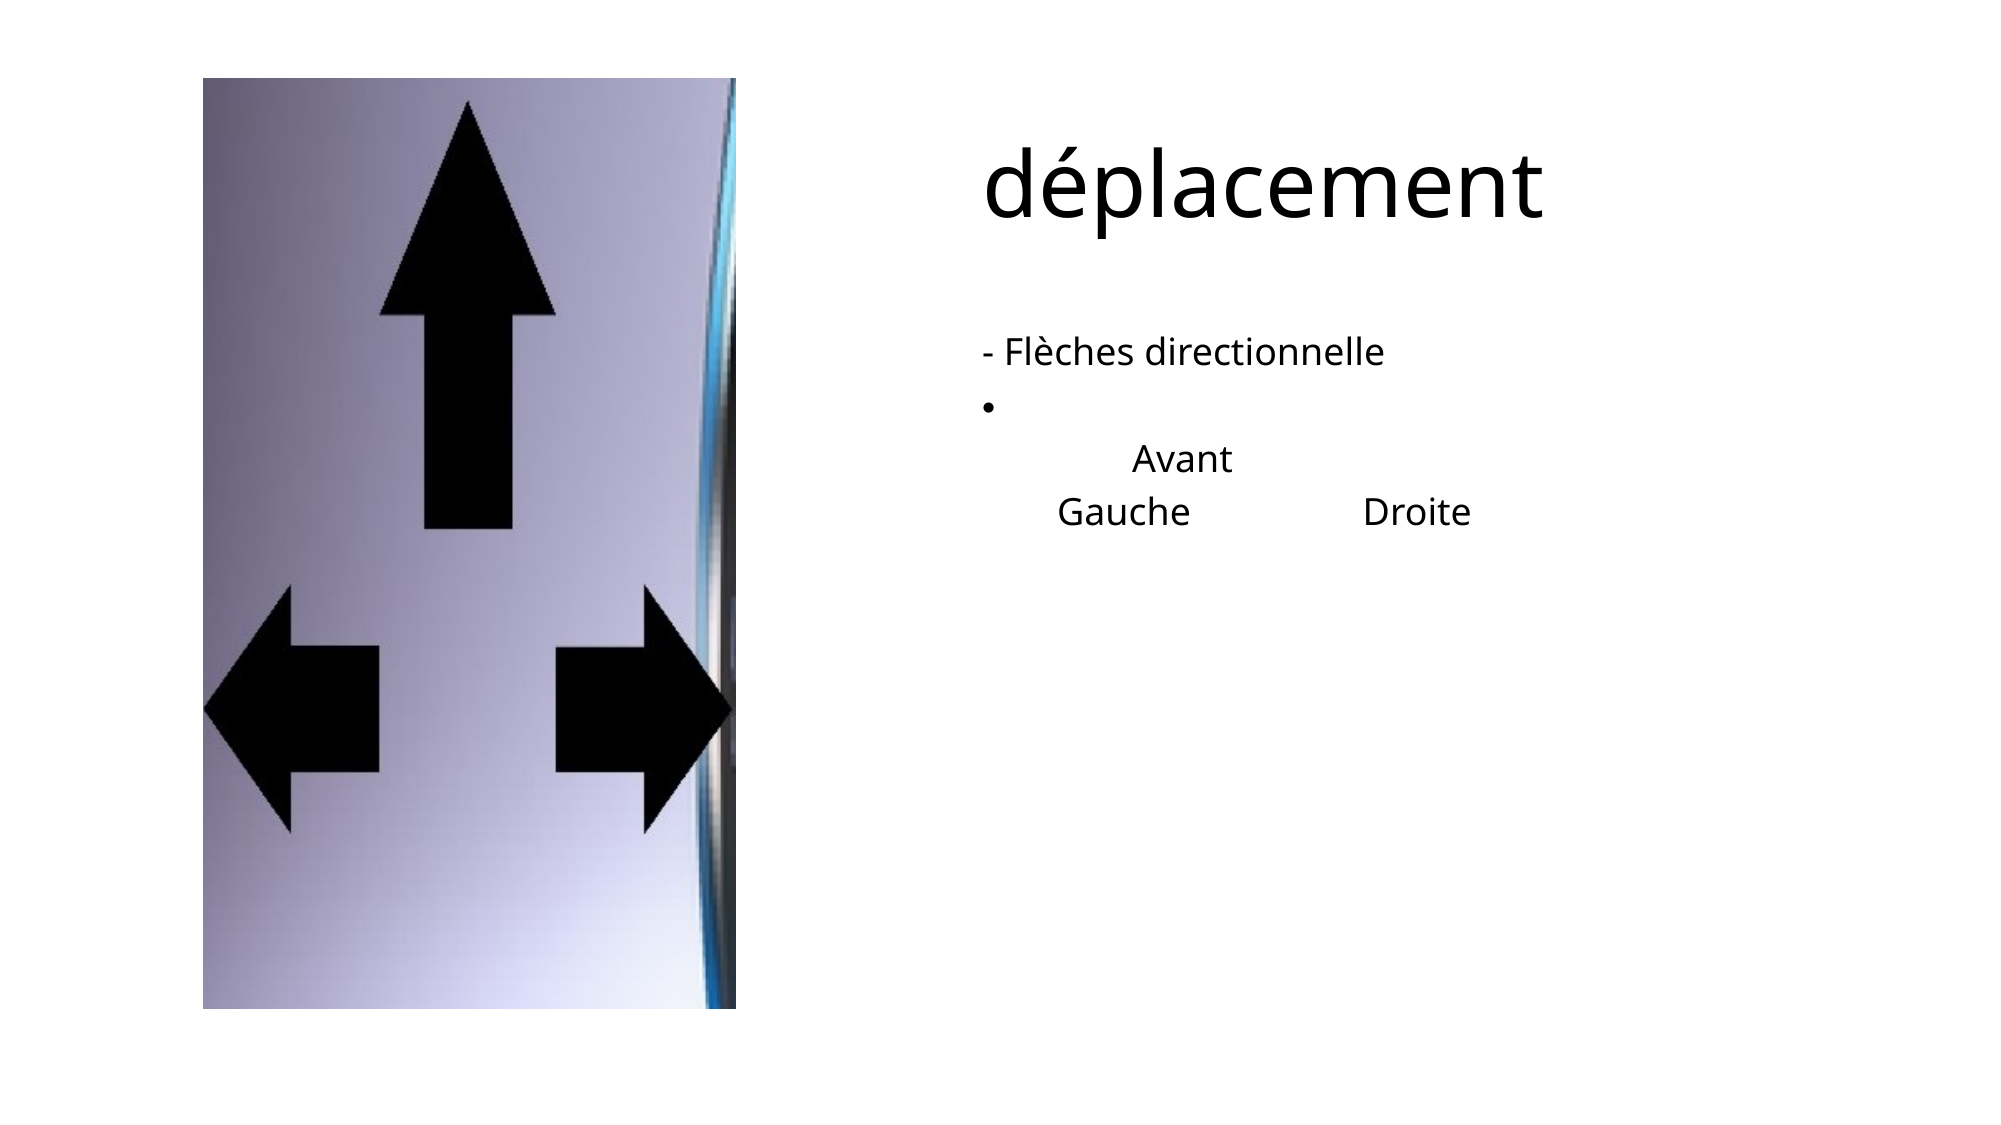

# déplacement
- Flèches directionnelle
		Avant
	Gauche	 Droite